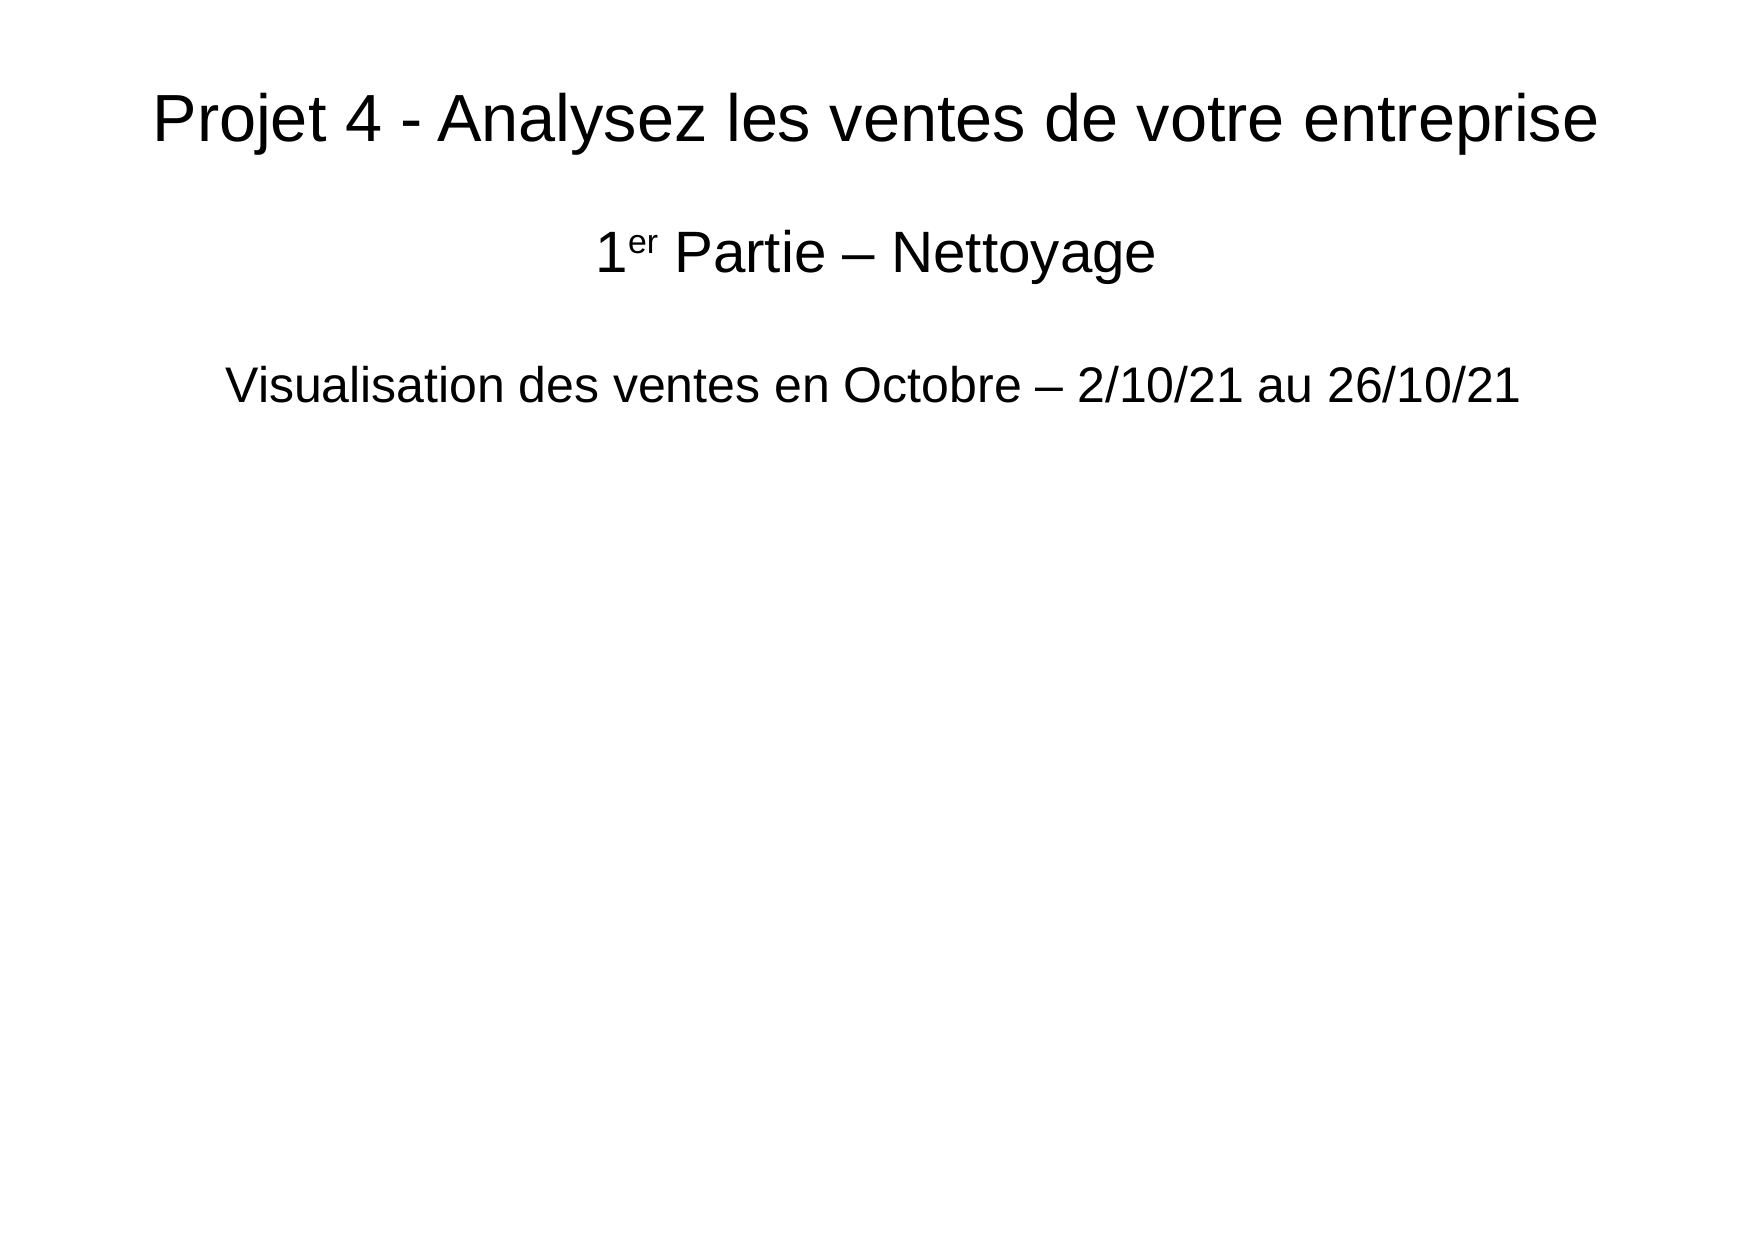

# Projet 4 - Analysez les ventes de votre entreprise
1er Partie – Nettoyage
Visualisation des ventes en Octobre – 2/10/21 au 26/10/21